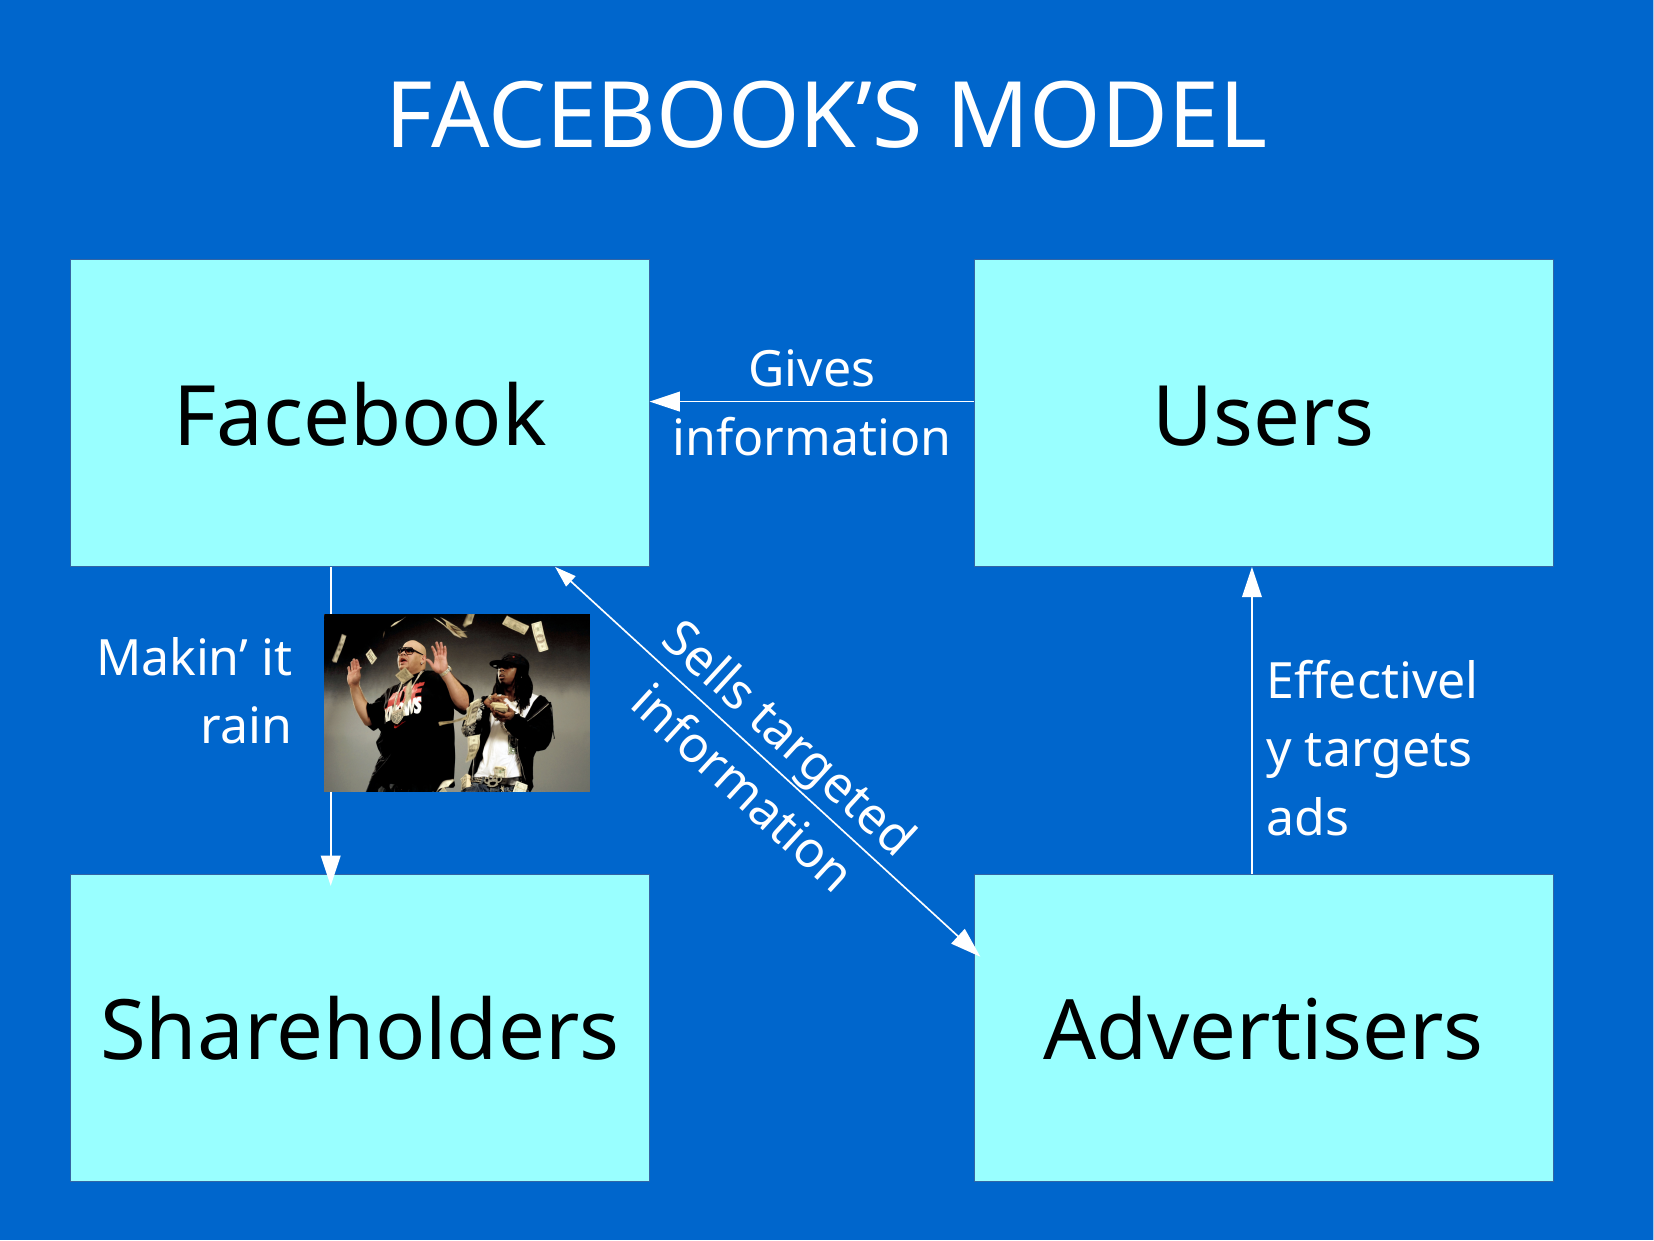

# FACEBOOK’S MODEL
Facebook
Users
Gives
information
Sells targeted
information
Makin’ it
rain
Effectively targets ads
Shareholders
Advertisers